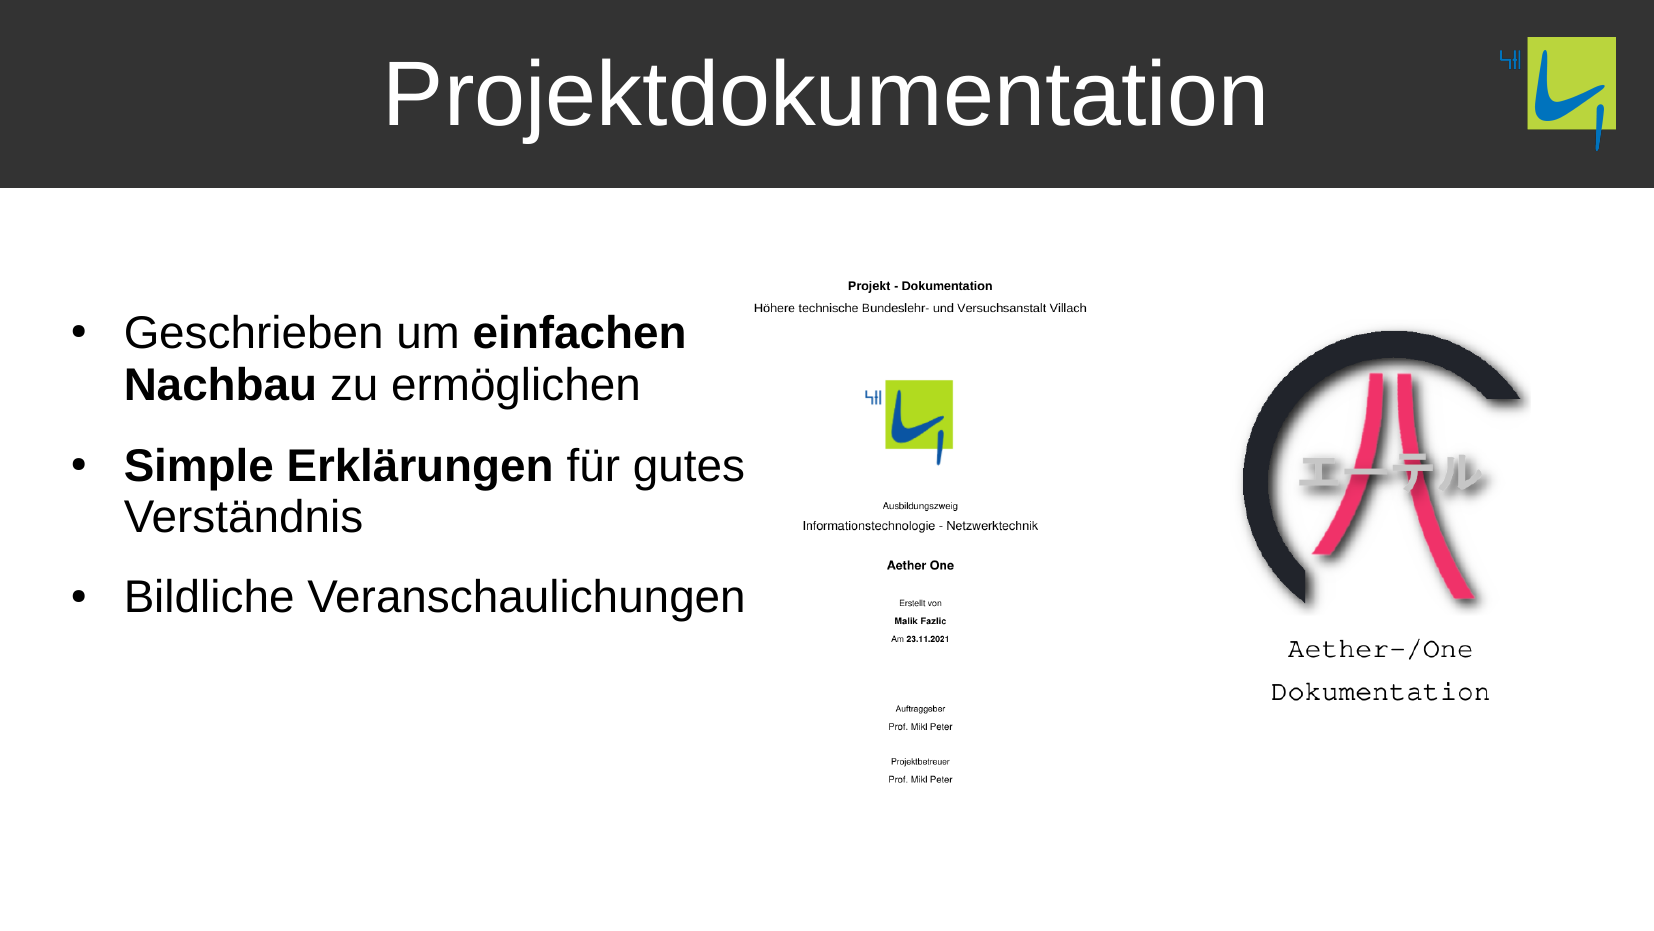

# Projektdokumentation
Geschrieben um einfachen Nachbau zu ermöglichen
Simple Erklärungen für gutes Verständnis
Bildliche Veranschaulichungen